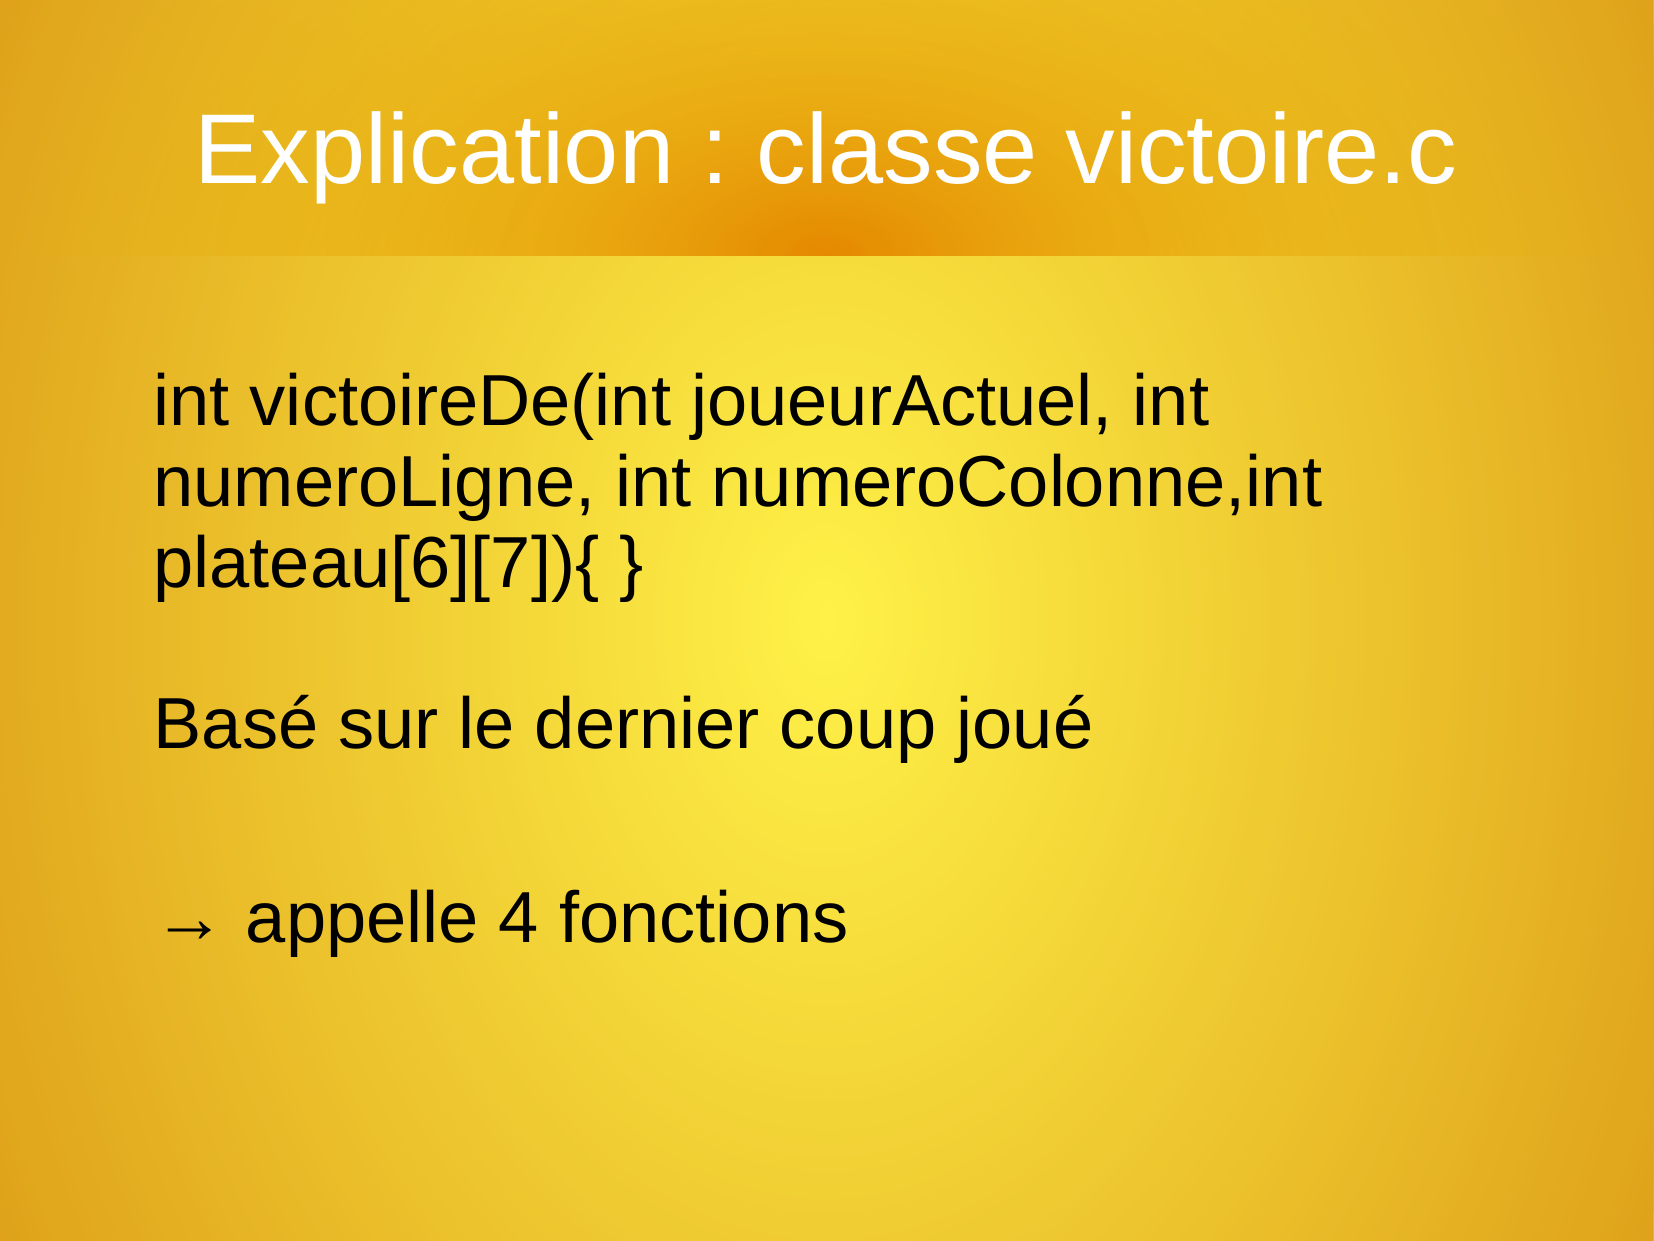

# Explication : classe victoire.c
int victoireDe(int joueurActuel, int numeroLigne, int numeroColonne,int plateau[6][7]){ }
Basé sur le dernier coup joué
→ appelle 4 fonctions